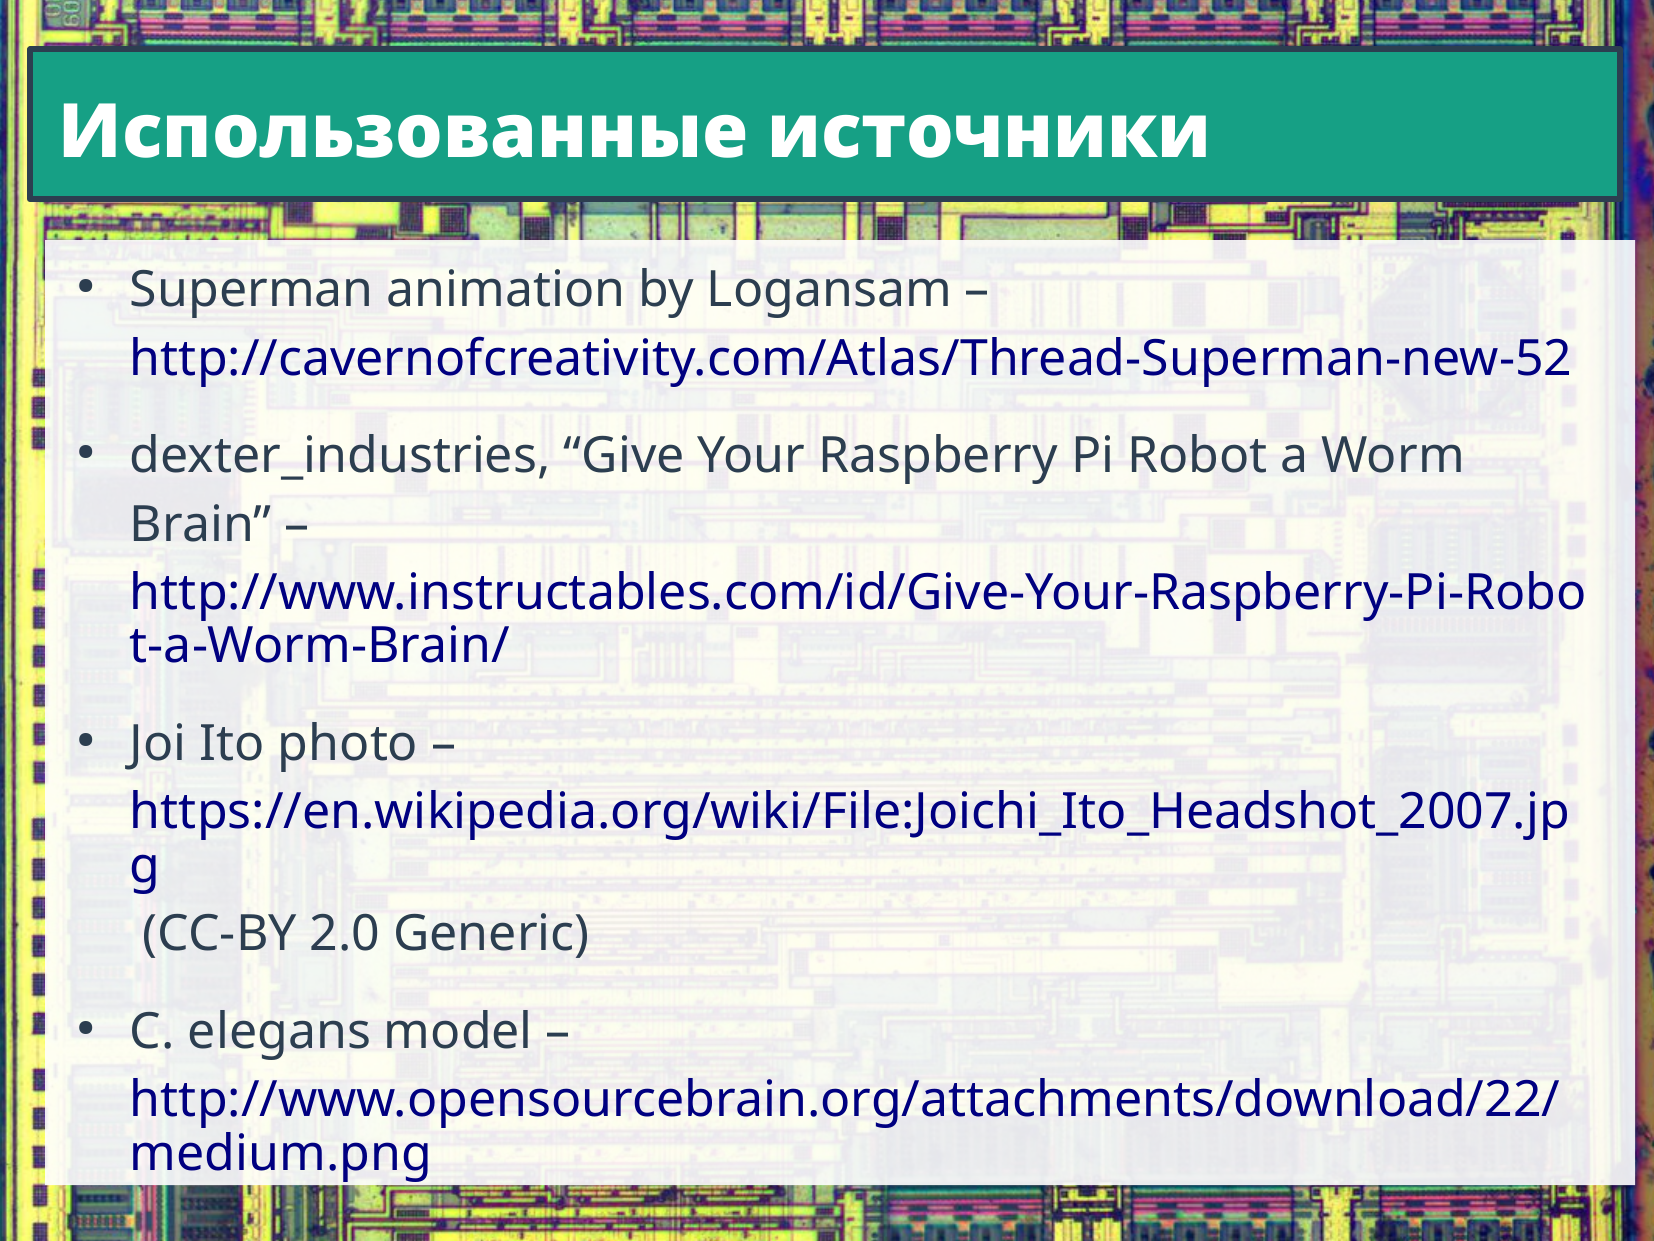

# Использованные источники
Superman animation by Logansam – http://cavernofcreativity.com/Atlas/Thread-Superman-new-52
dexter_industries, “Give Your Raspberry Pi Robot a Worm Brain” – http://www.instructables.com/id/Give-Your-Raspberry-Pi-Robot-a-Worm-Brain/
Joi Ito photo – https://en.wikipedia.org/wiki/File:Joichi_Ito_Headshot_2007.jpg (CC-BY 2.0 Generic)
C. elegans model – http://www.opensourcebrain.org/attachments/download/22/medium.png
27